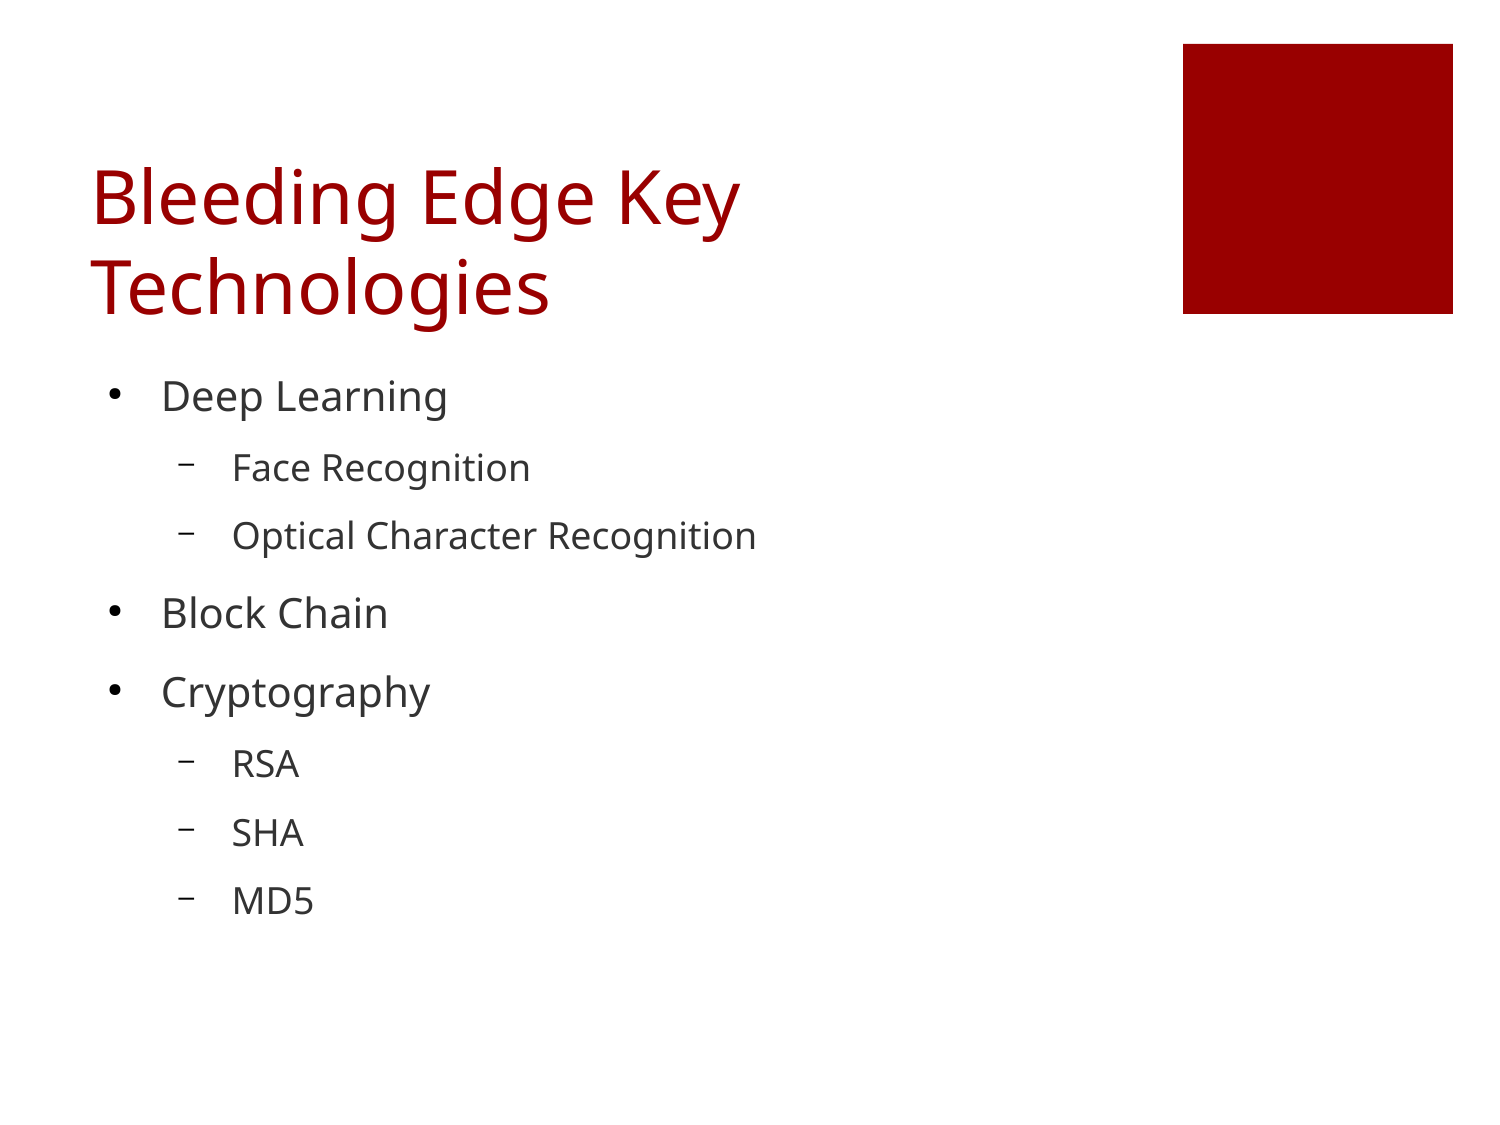

# Bleeding Edge Key Technologies
Deep Learning
Face Recognition
Optical Character Recognition
Block Chain
Cryptography
RSA
SHA
MD5